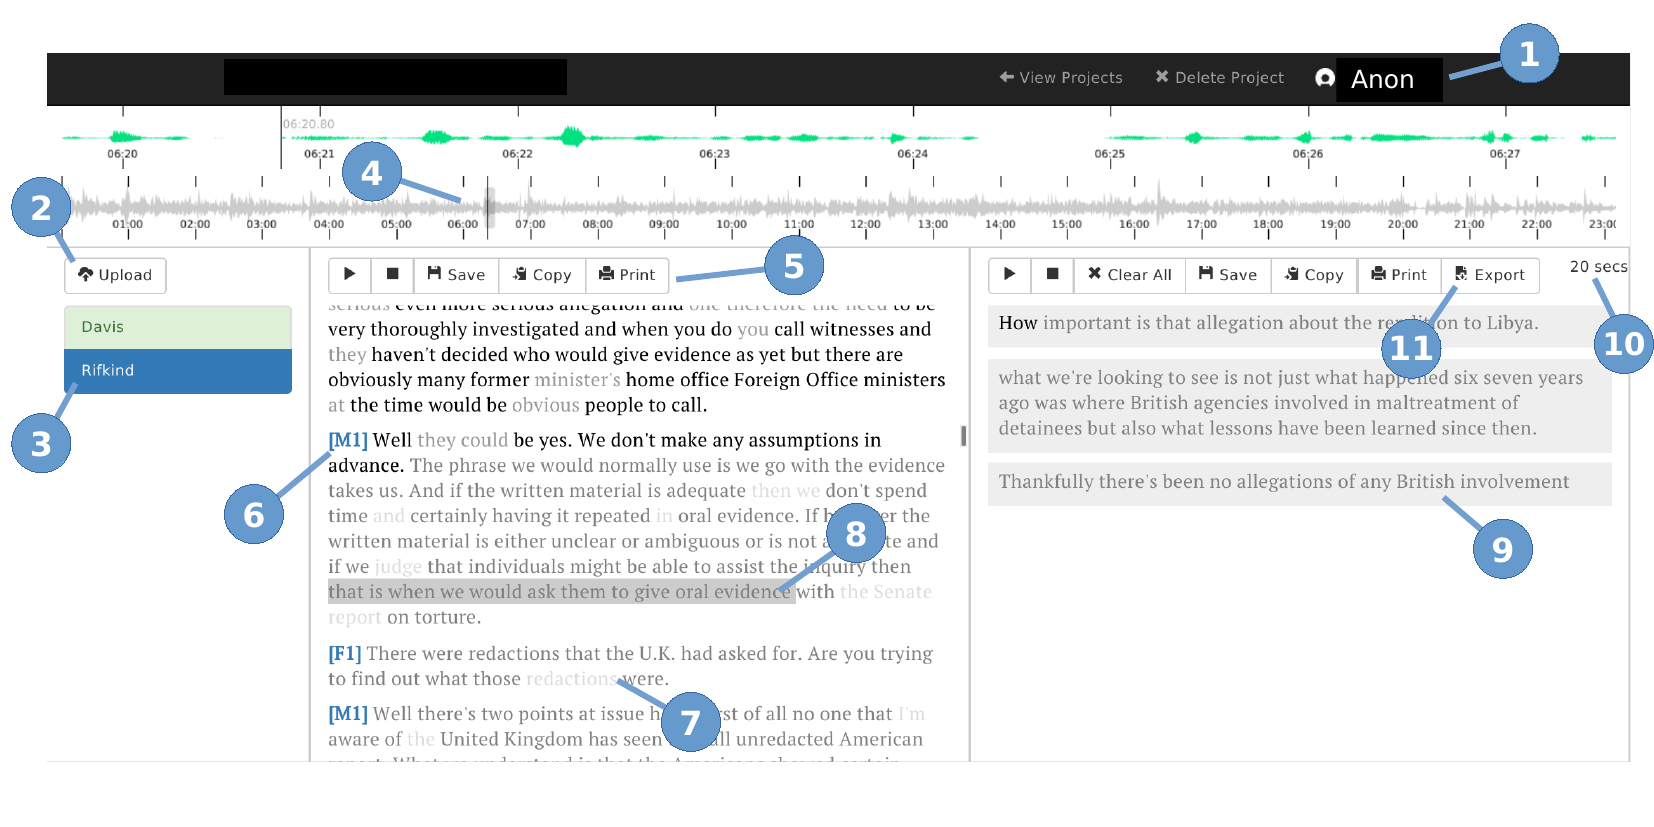

1
Anon
4
2
5
10
11
3
6
8
9
7